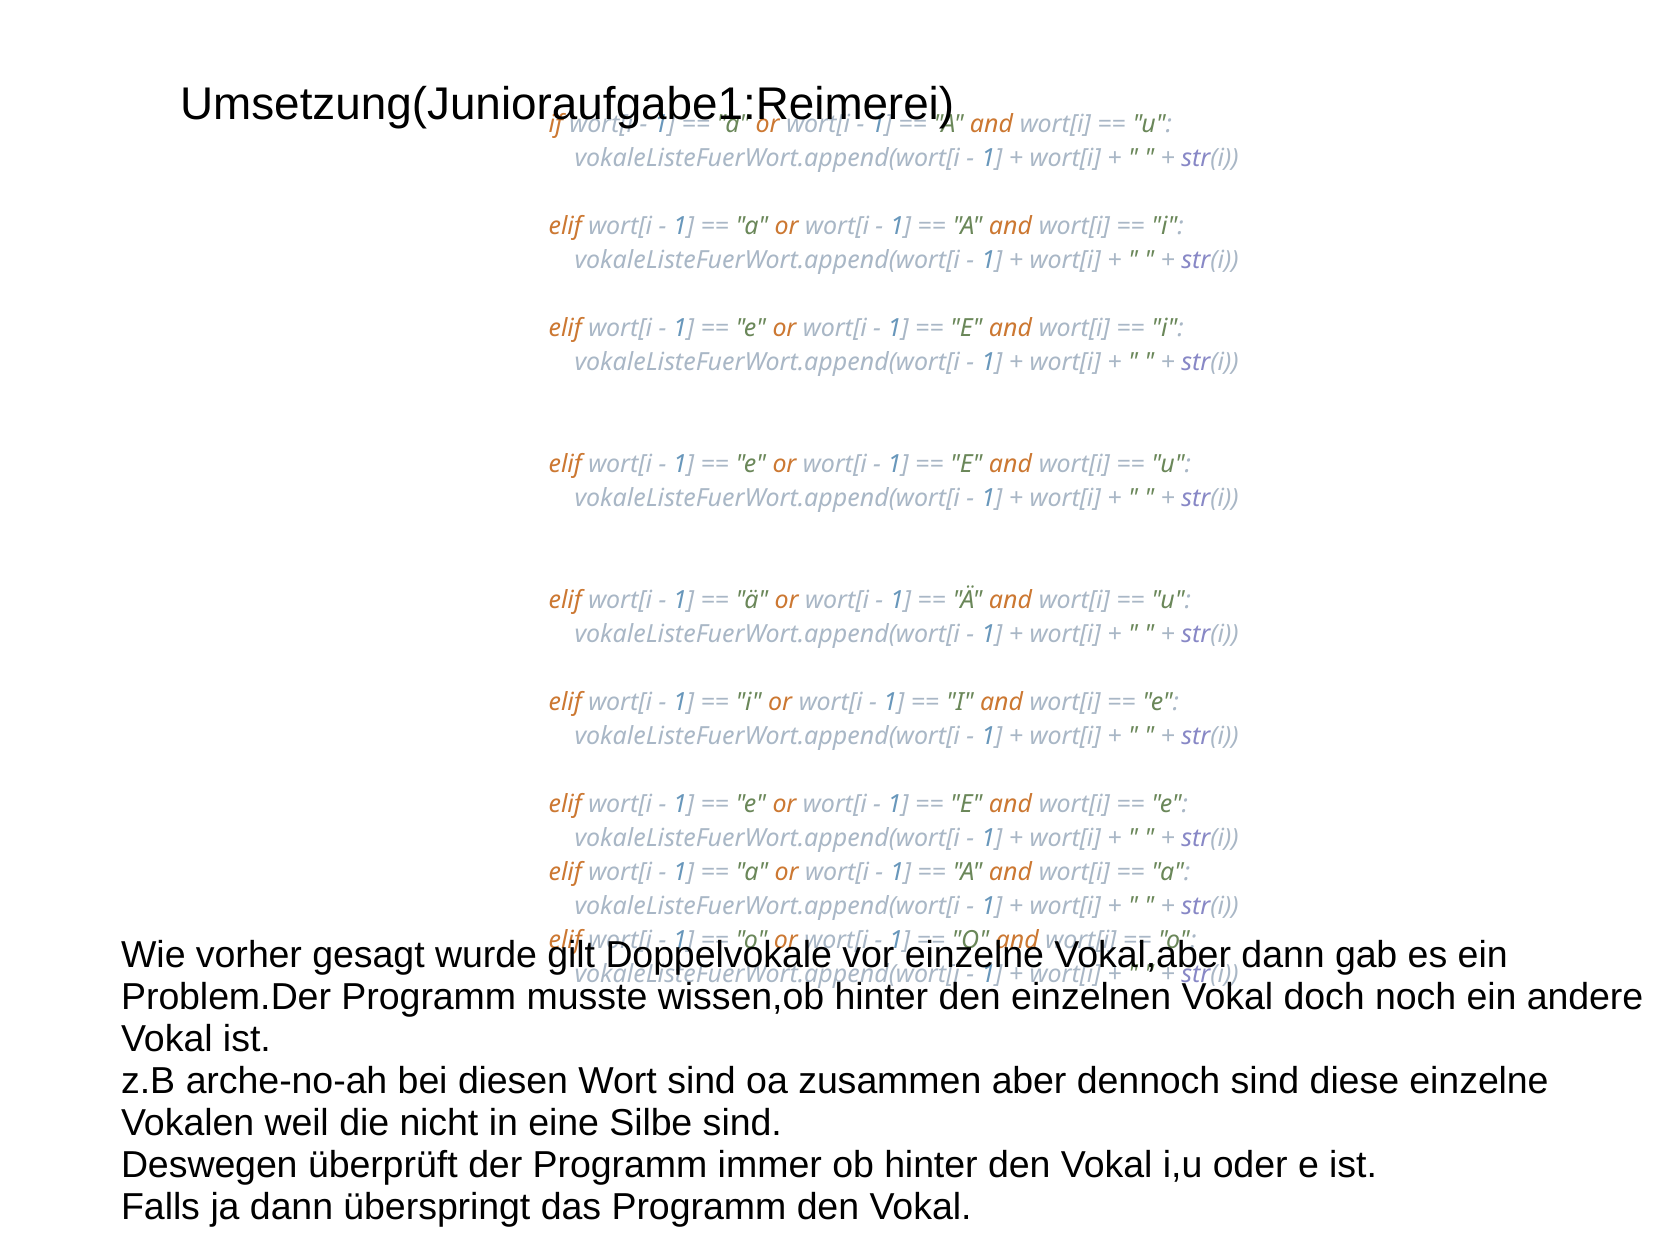

Umsetzung(Junioraufgabe1:Reimerei)
if wort[i - 1] == "a" or wort[i - 1] == "A" and wort[i] == "u":
 vokaleListeFuerWort.append(wort[i - 1] + wort[i] + " " + str(i))
elif wort[i - 1] == "a" or wort[i - 1] == "A" and wort[i] == "i":
 vokaleListeFuerWort.append(wort[i - 1] + wort[i] + " " + str(i))
elif wort[i - 1] == "e" or wort[i - 1] == "E" and wort[i] == "i":
 vokaleListeFuerWort.append(wort[i - 1] + wort[i] + " " + str(i))
elif wort[i - 1] == "e" or wort[i - 1] == "E" and wort[i] == "u":
 vokaleListeFuerWort.append(wort[i - 1] + wort[i] + " " + str(i))
elif wort[i - 1] == "ä" or wort[i - 1] == "Ä" and wort[i] == "u":
 vokaleListeFuerWort.append(wort[i - 1] + wort[i] + " " + str(i))
elif wort[i - 1] == "i" or wort[i - 1] == "I" and wort[i] == "e":
 vokaleListeFuerWort.append(wort[i - 1] + wort[i] + " " + str(i))
elif wort[i - 1] == "e" or wort[i - 1] == "E" and wort[i] == "e":
 vokaleListeFuerWort.append(wort[i - 1] + wort[i] + " " + str(i))
elif wort[i - 1] == "a" or wort[i - 1] == "A" and wort[i] == "a":
 vokaleListeFuerWort.append(wort[i - 1] + wort[i] + " " + str(i))
elif wort[i - 1] == "o" or wort[i - 1] == "O" and wort[i] == "o":
 vokaleListeFuerWort.append(wort[i - 1] + wort[i] + " " + str(i))
Wie vorher gesagt wurde gilt Doppelvokale vor einzelne Vokal,aber dann gab es ein
Problem.Der Programm musste wissen,ob hinter den einzelnen Vokal doch noch ein andere
Vokal ist.
z.B arche-no-ah bei diesen Wort sind oa zusammen aber dennoch sind diese einzelne
Vokalen weil die nicht in eine Silbe sind.
Deswegen überprüft der Programm immer ob hinter den Vokal i,u oder e ist.
Falls ja dann überspringt das Programm den Vokal.